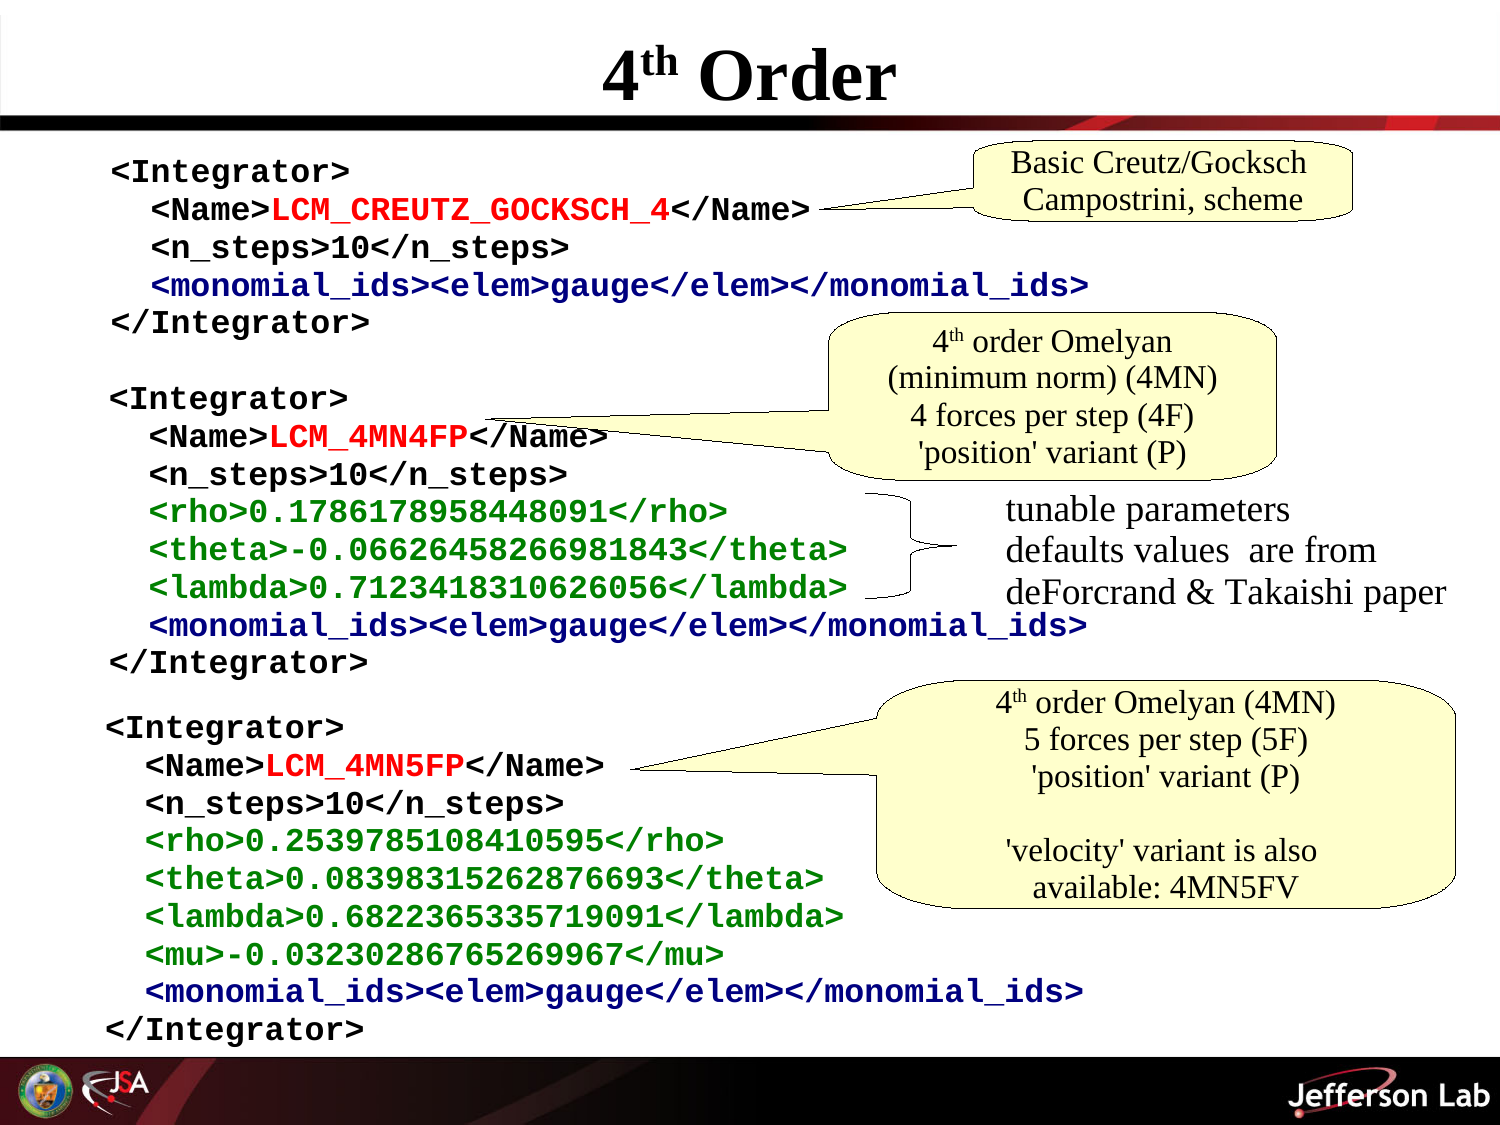

# 4th Order
Basic Creutz/Gocksch
Campostrini, scheme
<Integrator>
 <Name>LCM_CREUTZ_GOCKSCH_4</Name>
 <n_steps>10</n_steps>
 <monomial_ids><elem>gauge</elem></monomial_ids>
</Integrator>
4th order Omelyan (minimum norm) (4MN)
4 forces per step (4F)
'position' variant (P)
<Integrator>
 <Name>LCM_4MN4FP</Name>
 <n_steps>10</n_steps>
 <rho>0.1786178958448091</rho>
 <theta>-0.06626458266981843</theta>
 <lambda>0.7123418310626056</lambda>
 <monomial_ids><elem>gauge</elem></monomial_ids>
</Integrator>
tunable parameters
defaults values are from deForcrand & Takaishi paper
4th order Omelyan (4MN)
5 forces per step (5F)
'position' variant (P)
'velocity' variant is also
available: 4MN5FV
<Integrator>
 <Name>LCM_4MN5FP</Name>
 <n_steps>10</n_steps>
 <rho>0.2539785108410595</rho>
 <theta>0.08398315262876693</theta>
 <lambda>0.6822365335719091</lambda>
 <mu>-0.03230286765269967</mu>
 <monomial_ids><elem>gauge</elem></monomial_ids>
</Integrator>